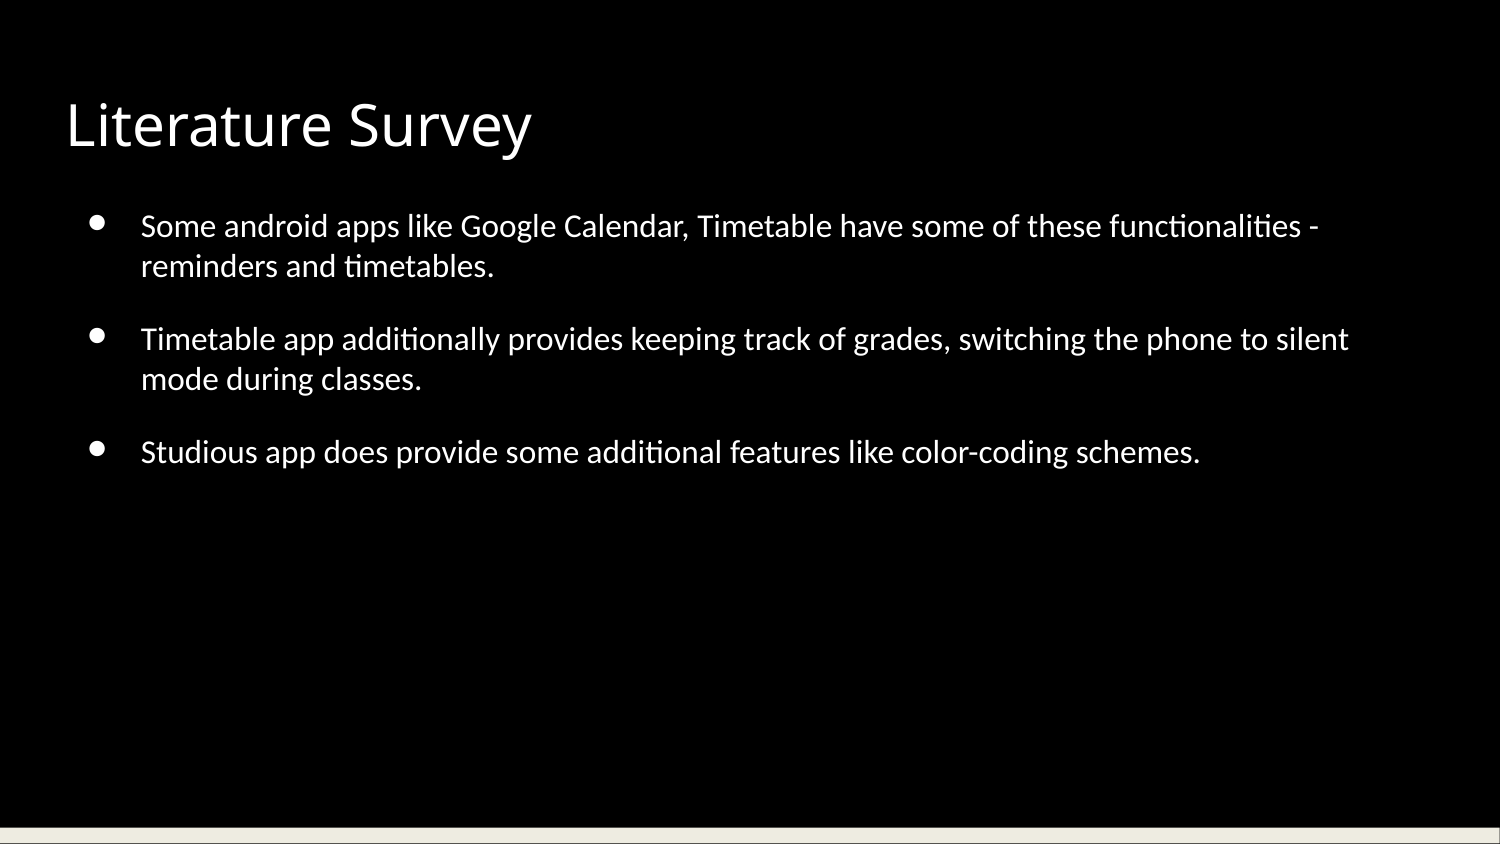

Literature Survey
Some android apps like Google Calendar, Timetable have some of these functionalities - reminders and timetables.
Timetable app additionally provides keeping track of grades, switching the phone to silent mode during classes.
Studious app does provide some additional features like color-coding schemes.